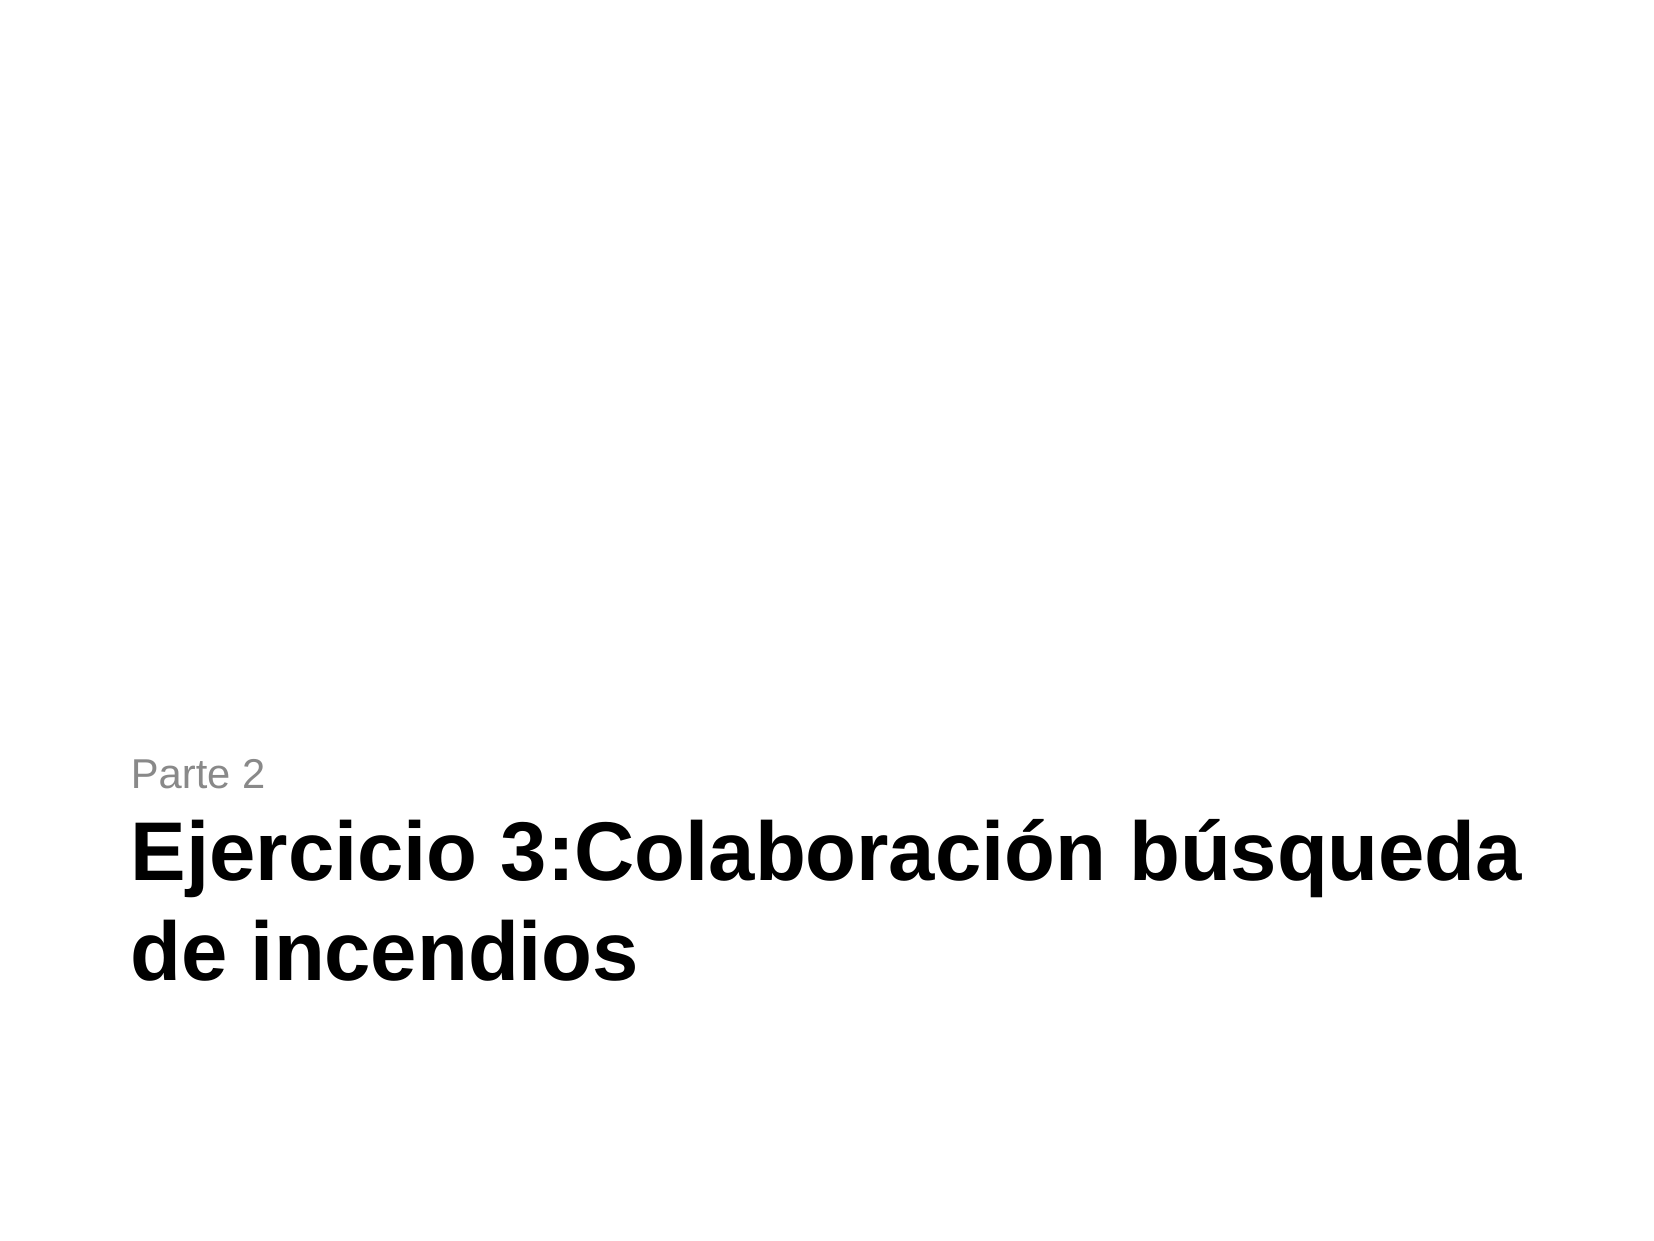

Parte 2
# Ejercicio 3:Colaboración búsqueda de incendios